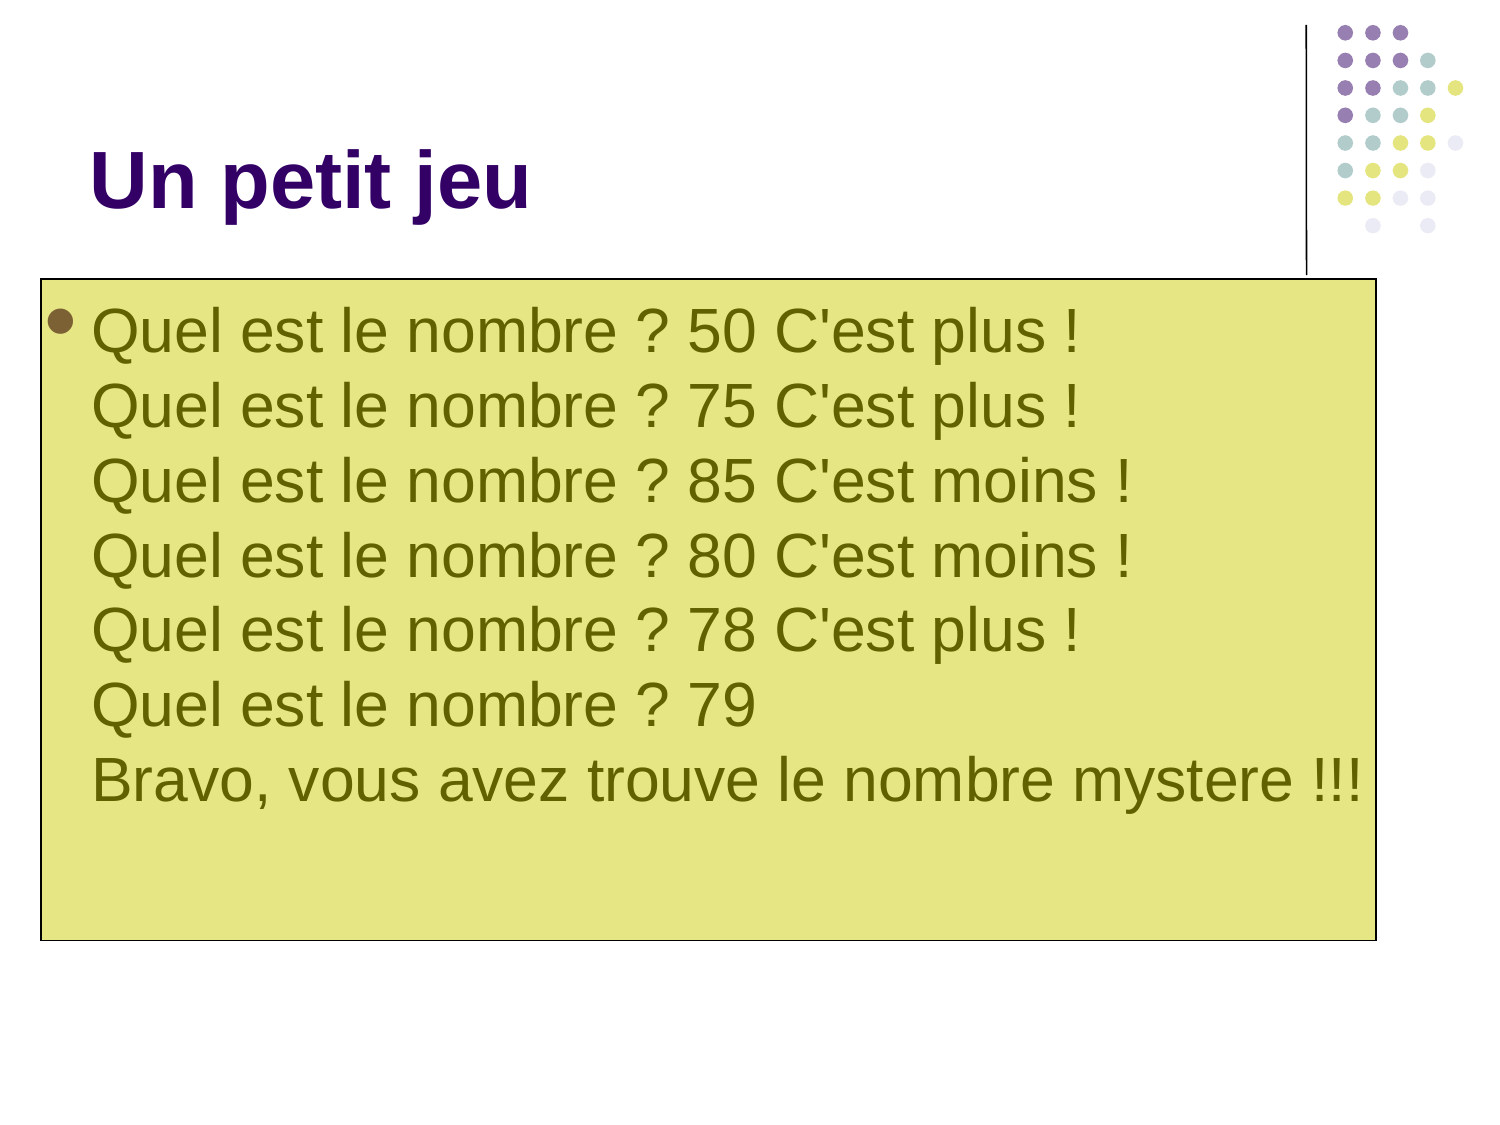

# Un petit jeu
Quel est le nombre ? 50 C'est plus ! Quel est le nombre ? 75 C'est plus ! Quel est le nombre ? 85 C'est moins ! Quel est le nombre ? 80 C'est moins ! Quel est le nombre ? 78 C'est plus ! Quel est le nombre ? 79 Bravo, vous avez trouve le nombre mystere !!!